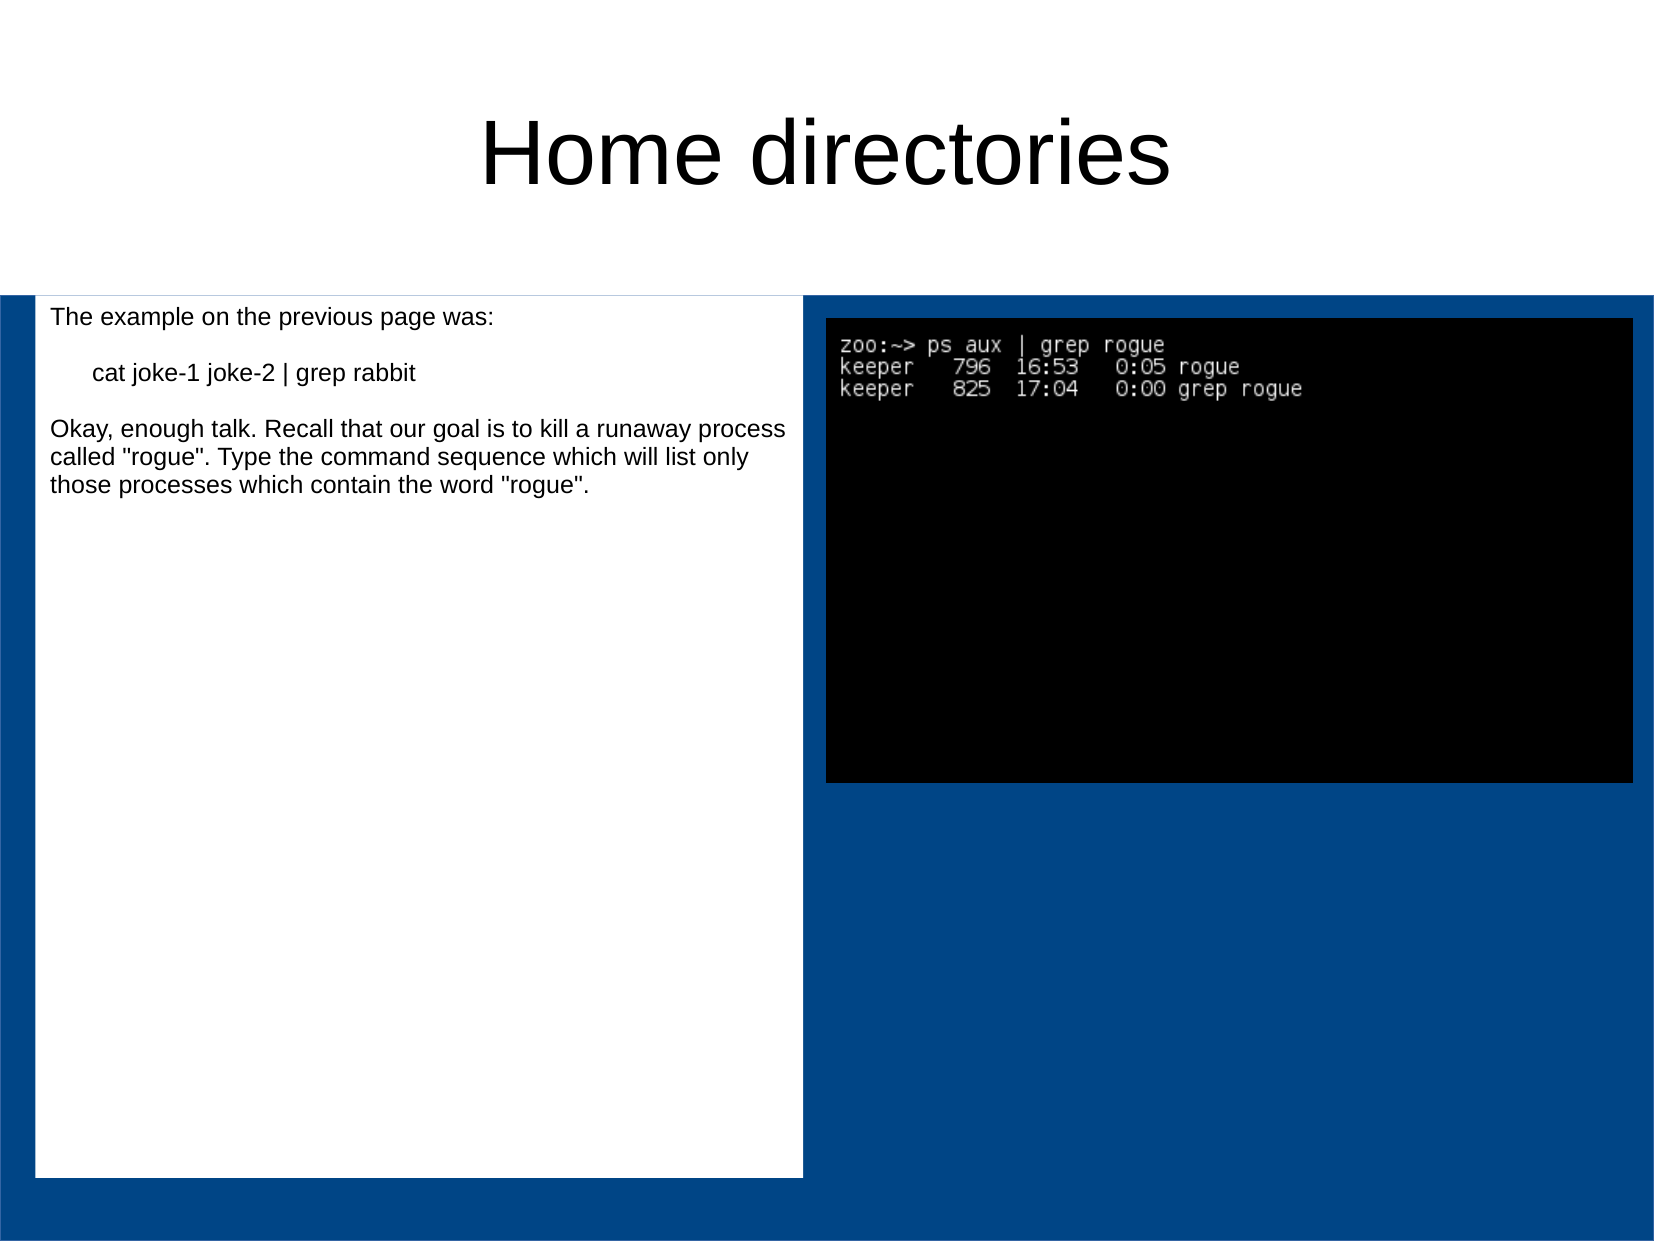

# Home directories
The example on the previous page was:
 cat joke-1 joke-2 | grep rabbit
Okay, enough talk. Recall that our goal is to kill a runaway process called "rogue". Type the command sequence which will list only those processes which contain the word "rogue".